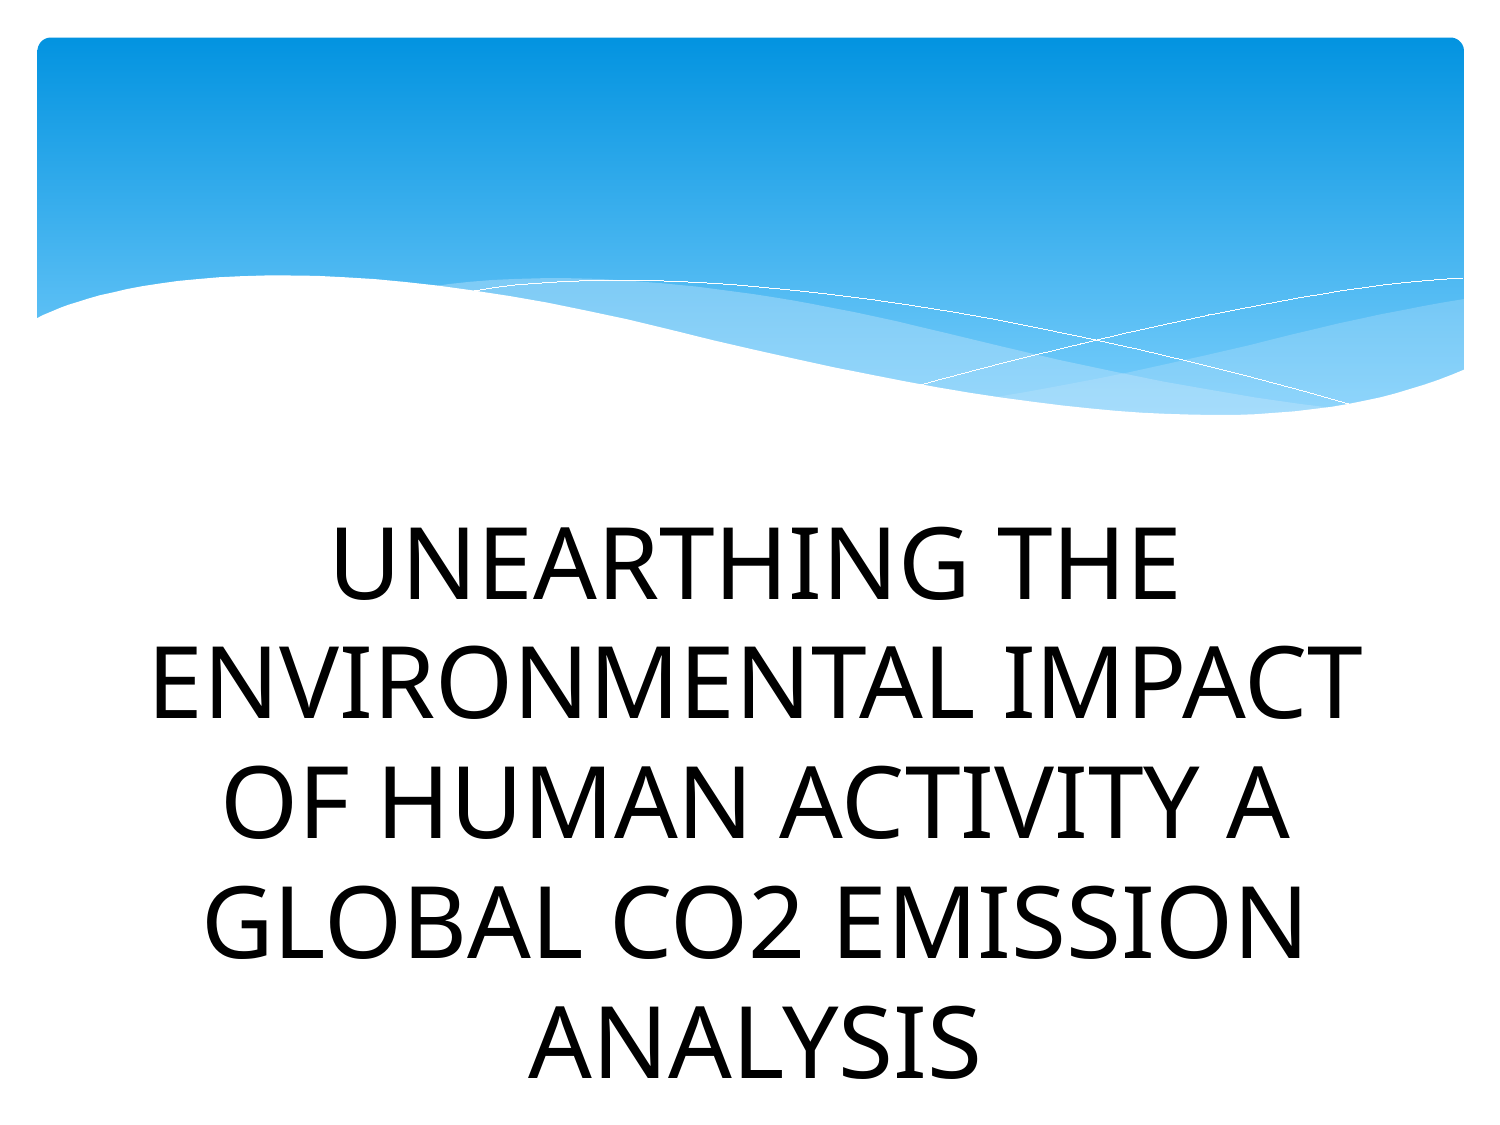

# UNEARTHING THE ENVIRONMENTAL IMPACT OF HUMAN ACTIVITY A GLOBAL CO2 EMISSION ANALYSIS